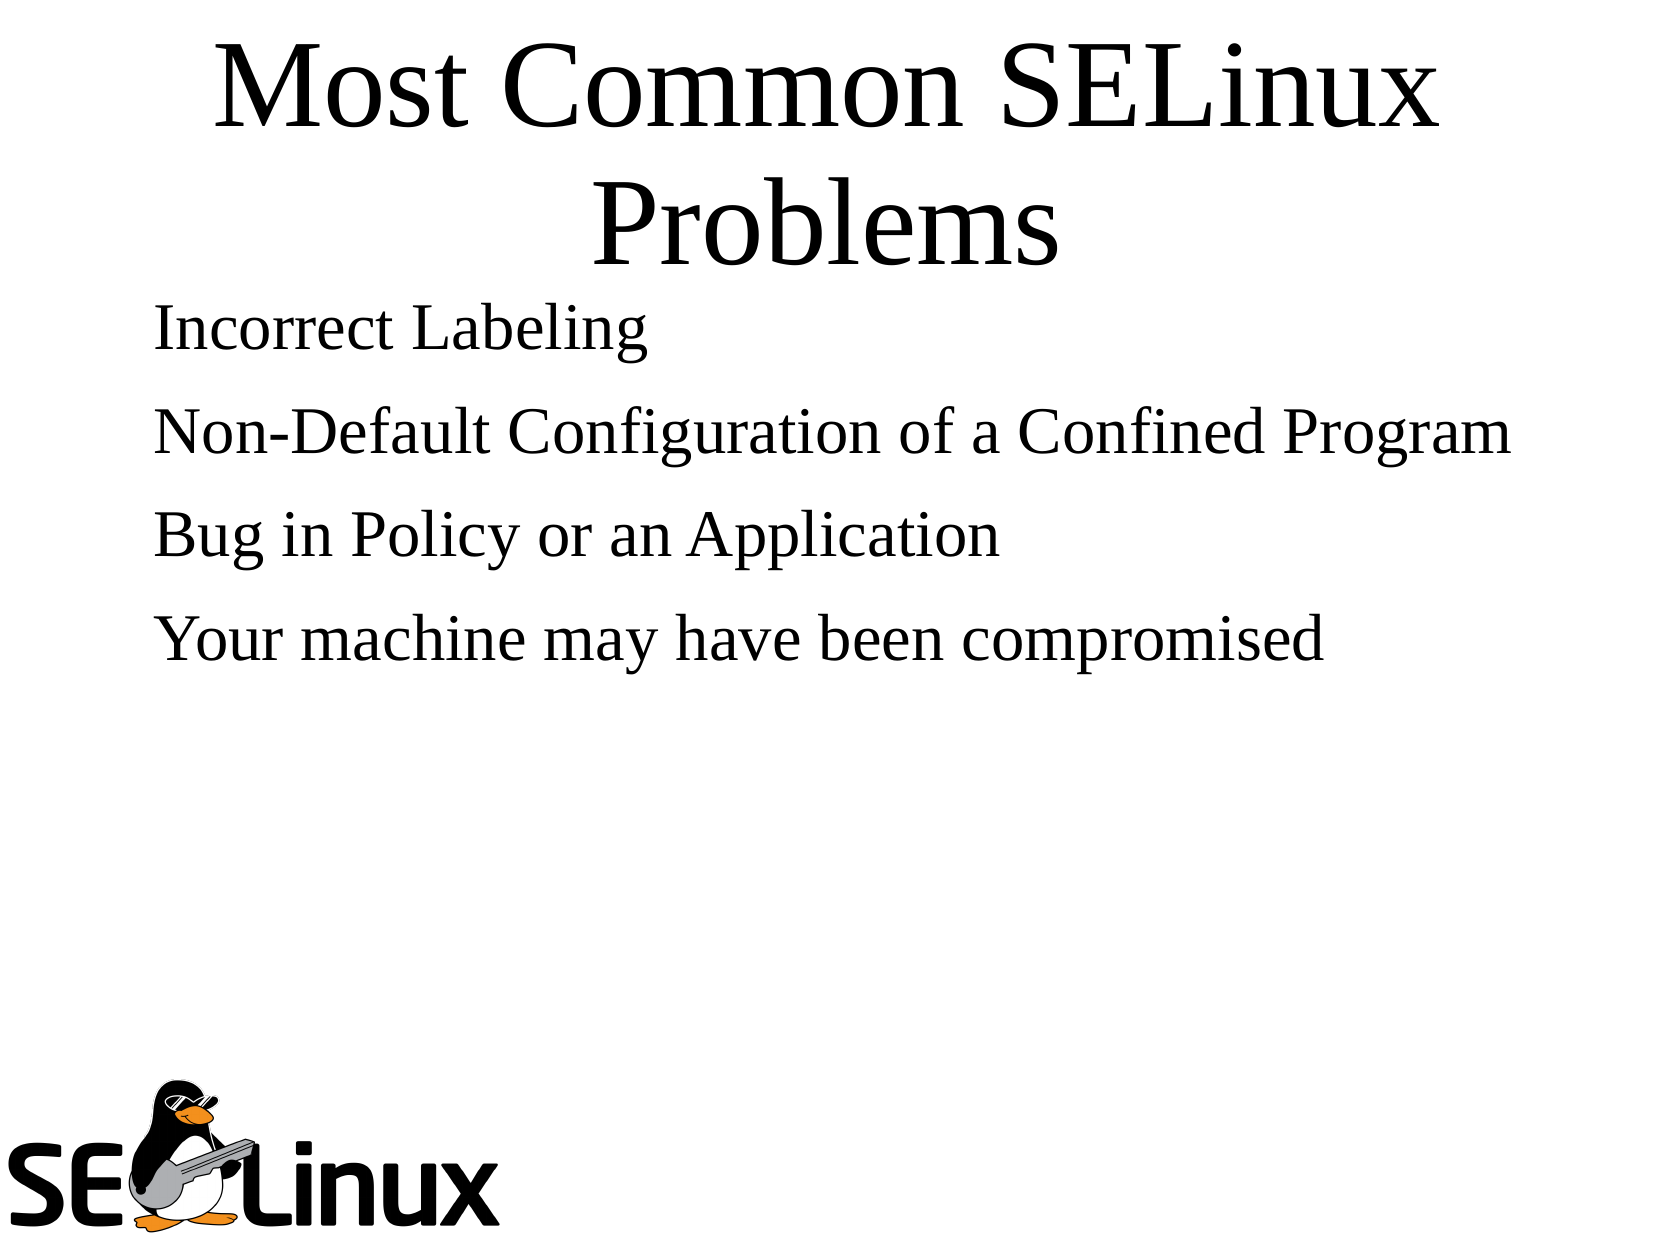

# Most Common SELinux Problems
Incorrect Labeling
Non-Default Configuration of a Confined Program
Bug in Policy or an Application
Your machine may have been compromised